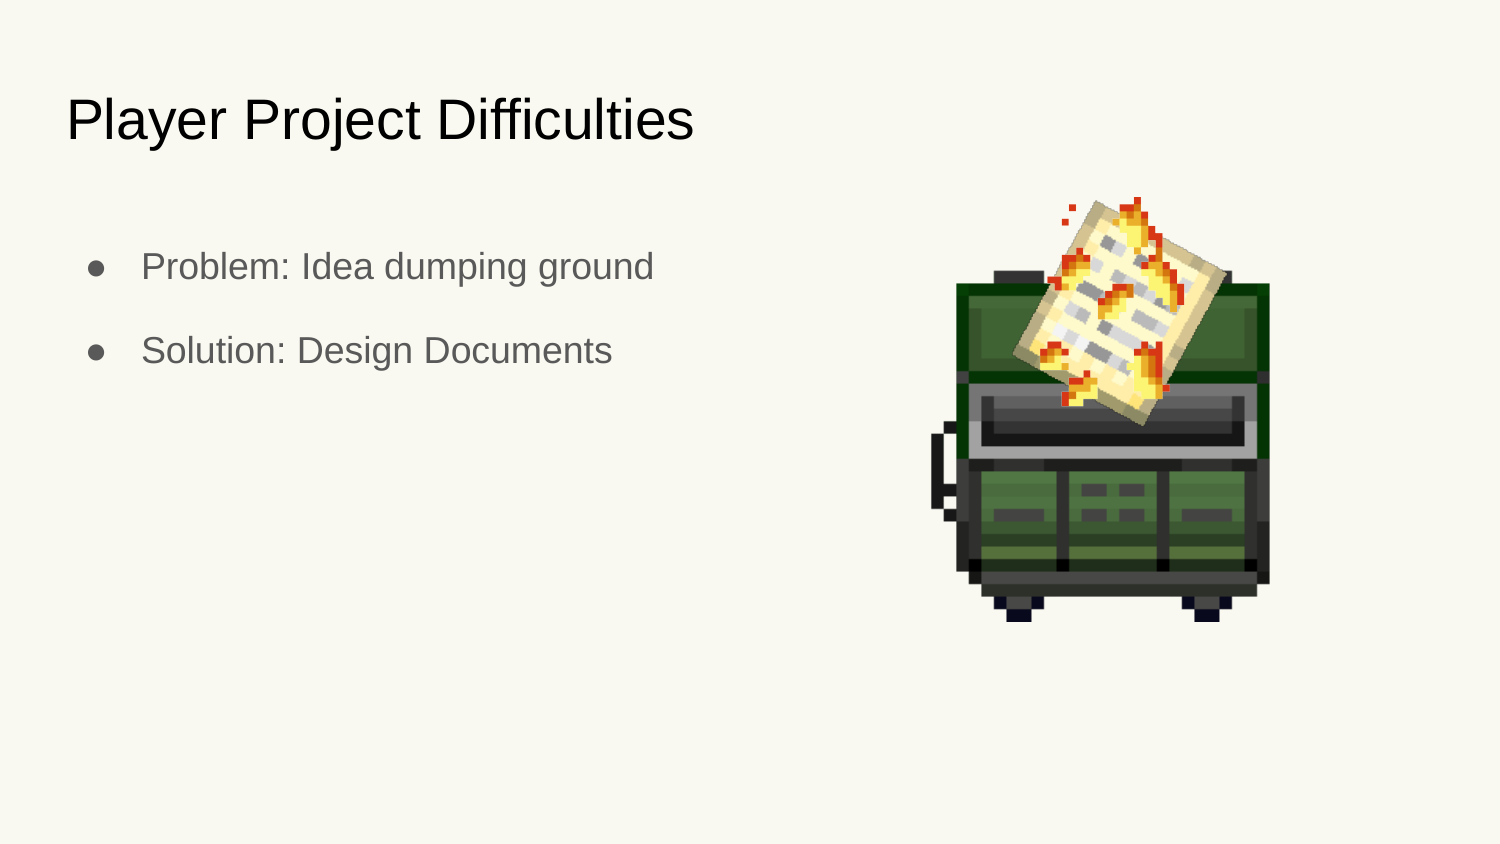

# Player Project Difficulties
Problem: Idea dumping ground
Solution: Design Documents